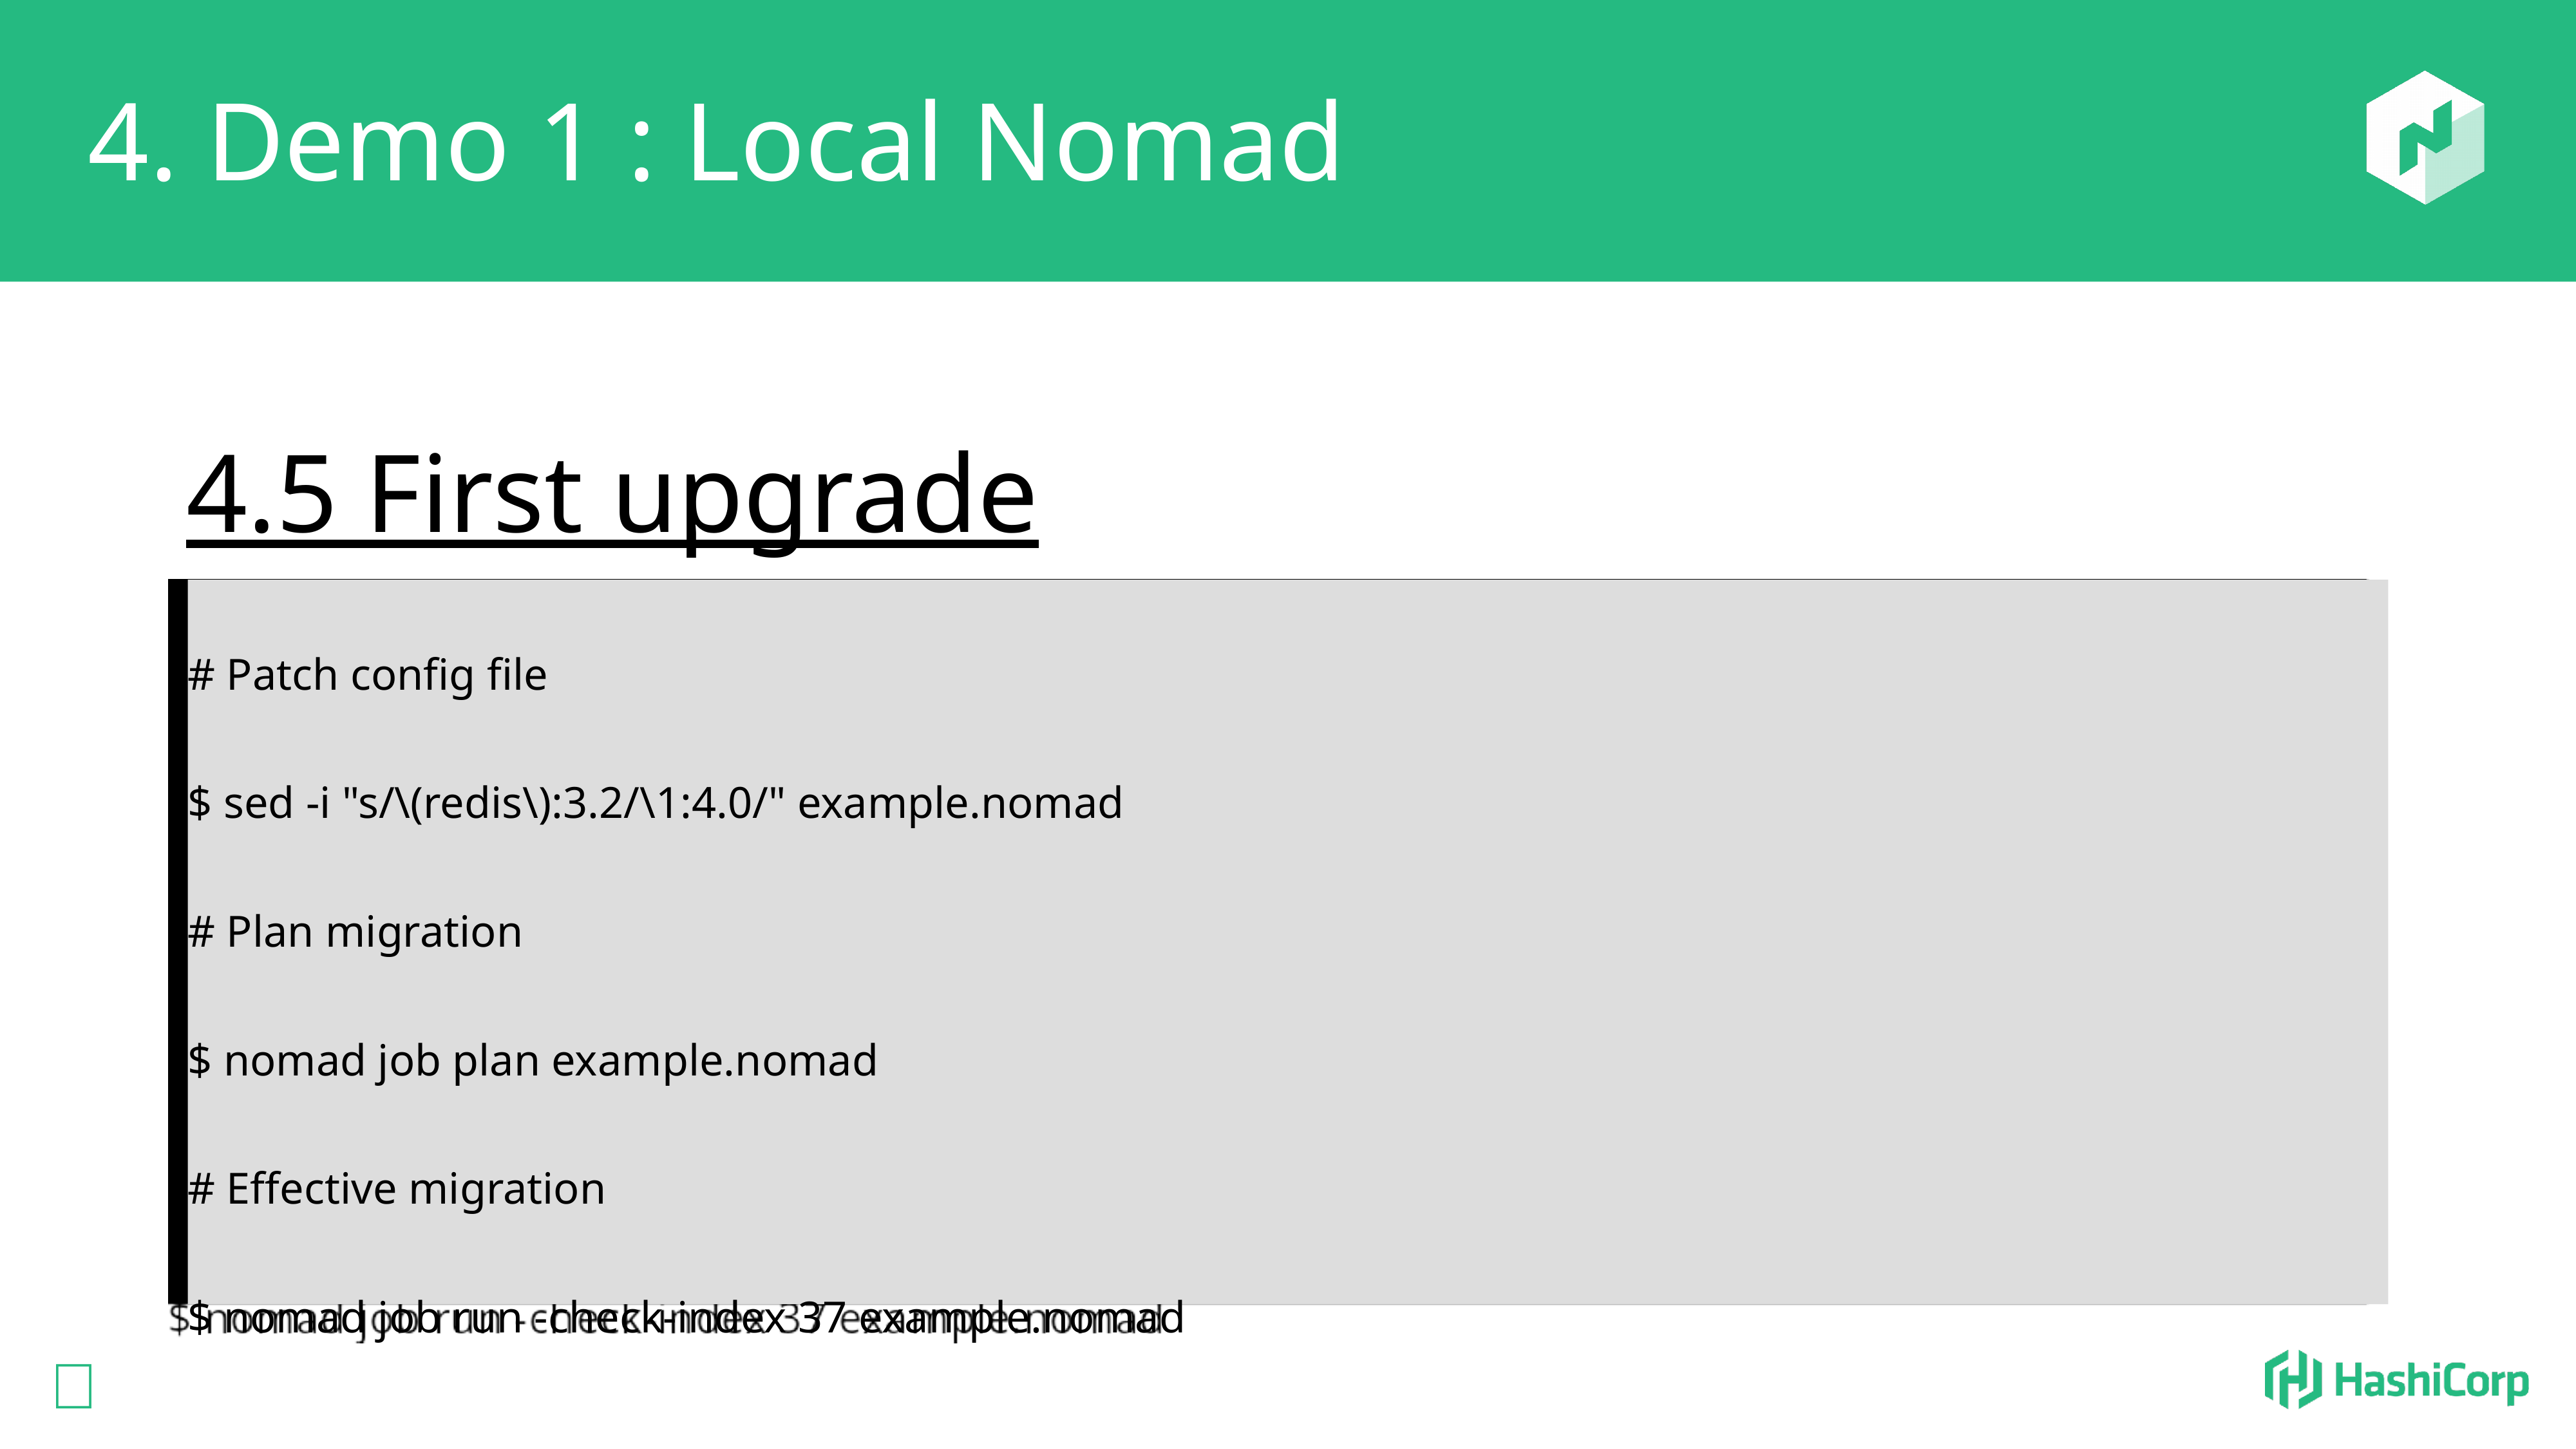

# 4. Demo 1 : Local Nomad
4.5 First upgrade
# Patch config file
$ sed -i "s/\(redis\):3.2/\1:4.0/" example.nomad
# Plan migration
$ nomad job plan example.nomad
# Effective migration
$ nomad job run -check-index 37 example.nomad